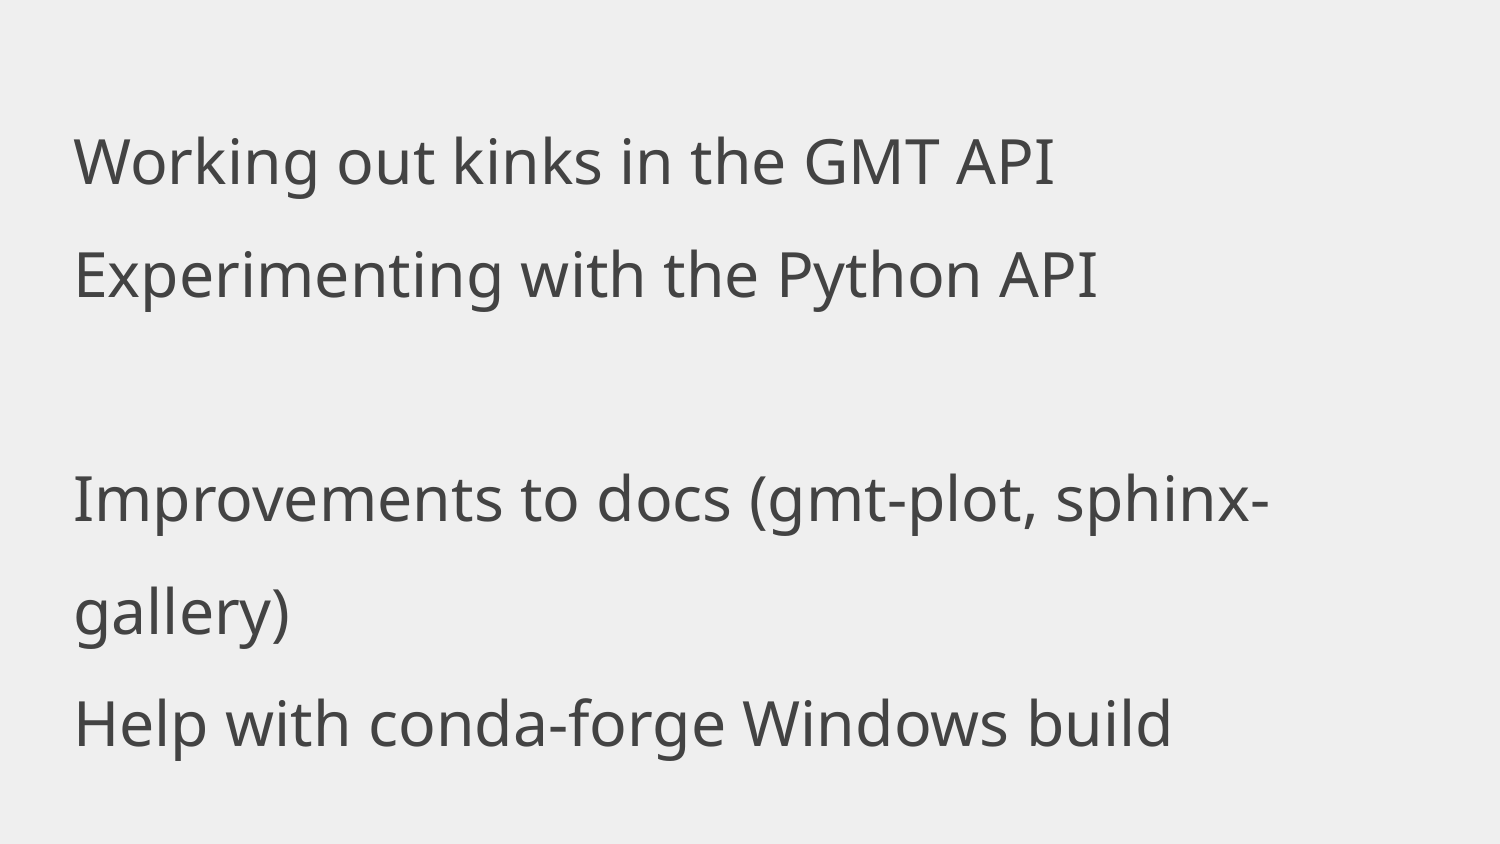

# Working out kinks in the GMT API Experimenting with the Python API Improvements to docs (gmt-plot, sphinx-gallery) Help with conda-forge Windows build